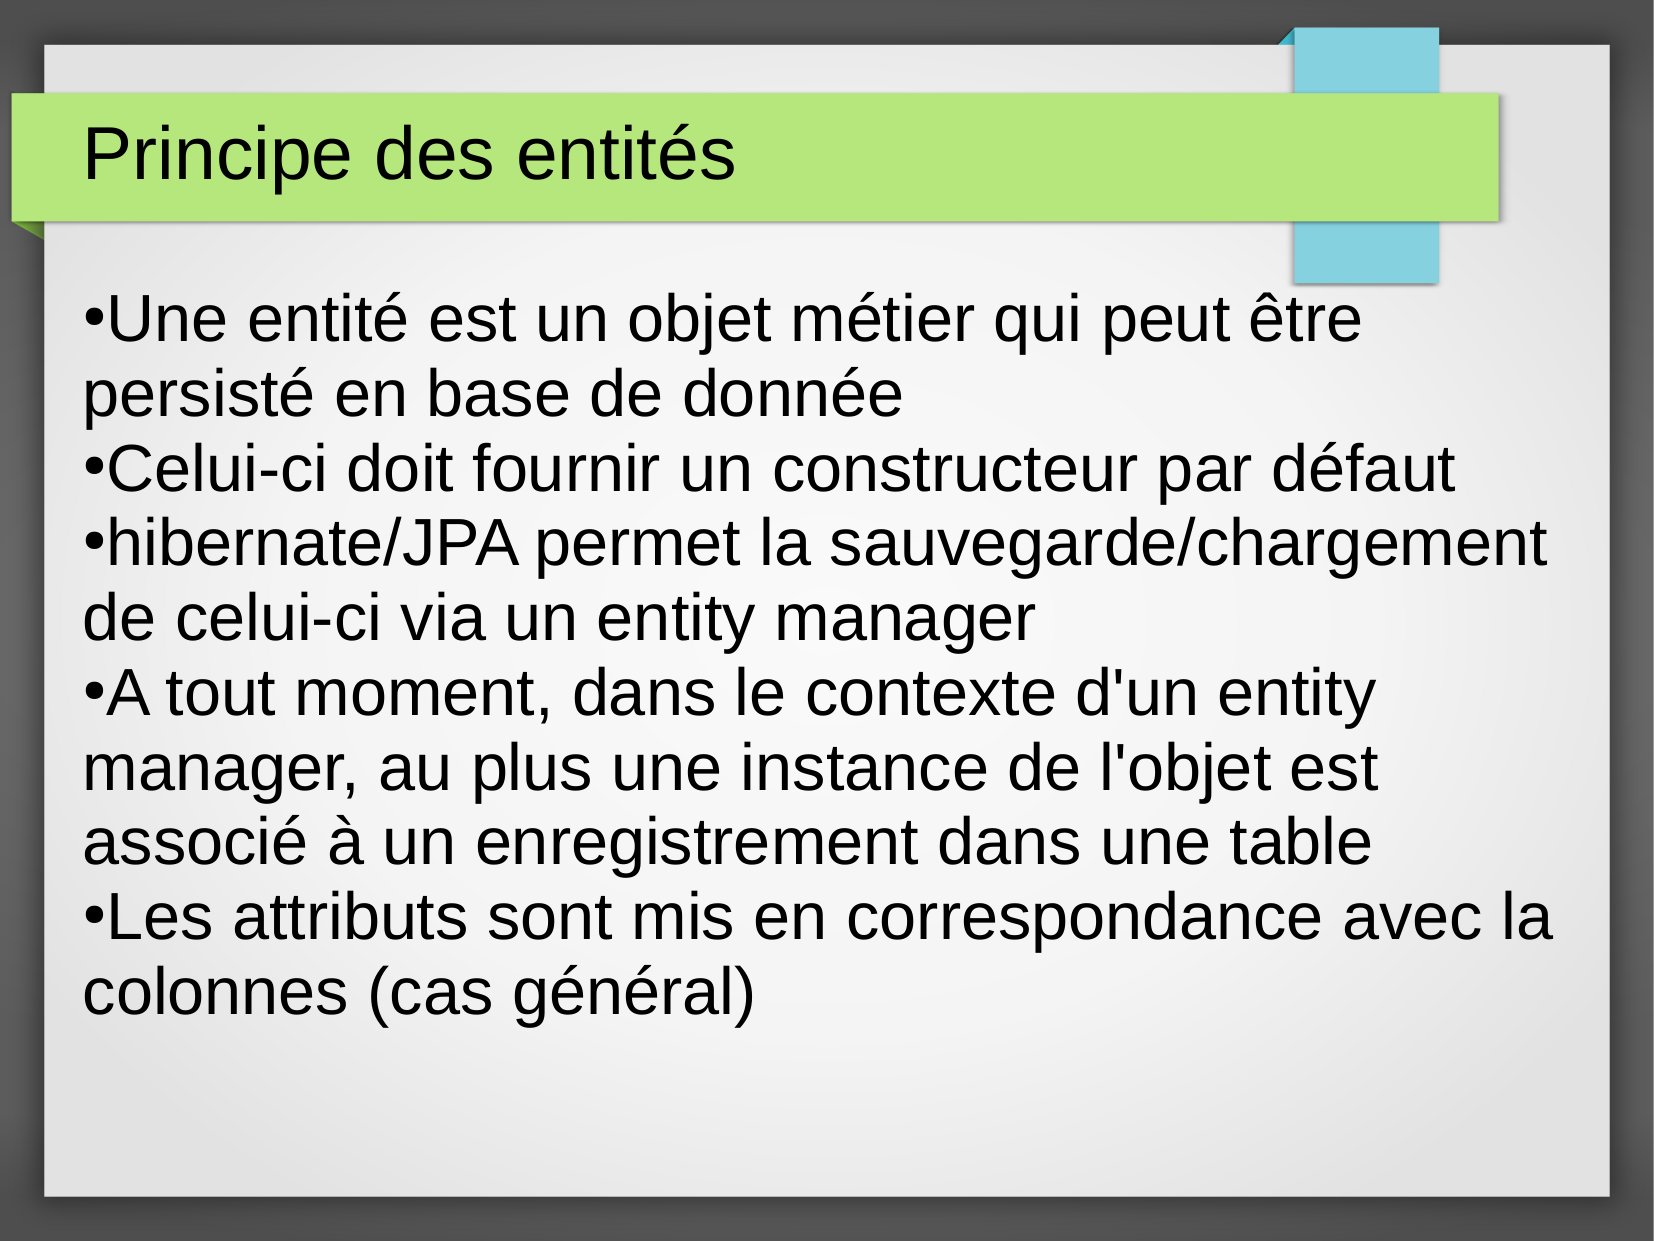

# Principe des entités
Une entité est un objet métier qui peut être persisté en base de donnée
Celui-ci doit fournir un constructeur par défaut
hibernate/JPA permet la sauvegarde/chargement de celui-ci via un entity manager
A tout moment, dans le contexte d'un entity manager, au plus une instance de l'objet est associé à un enregistrement dans une table
Les attributs sont mis en correspondance avec la colonnes (cas général)